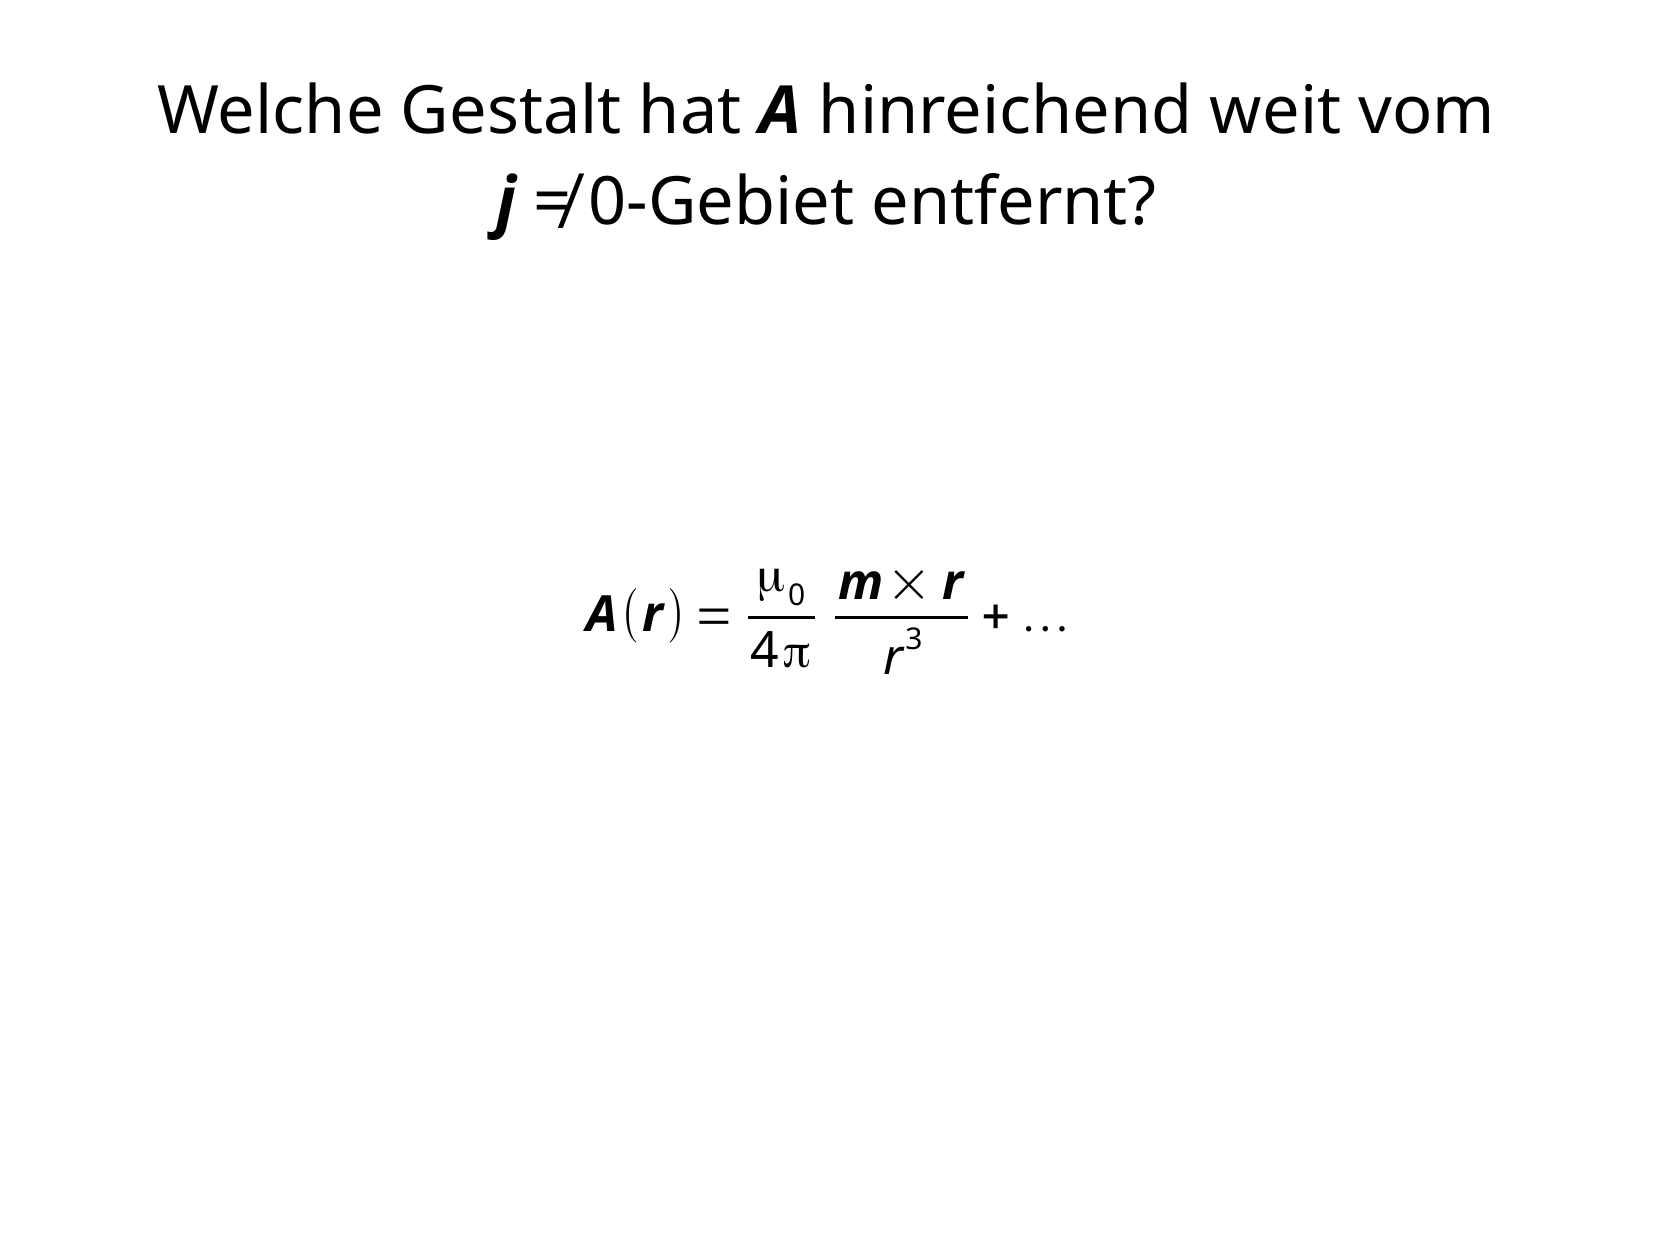

# Welche Gestalt hat A hinreichend weit vom j ≠ 0‑Gebiet entfernt?